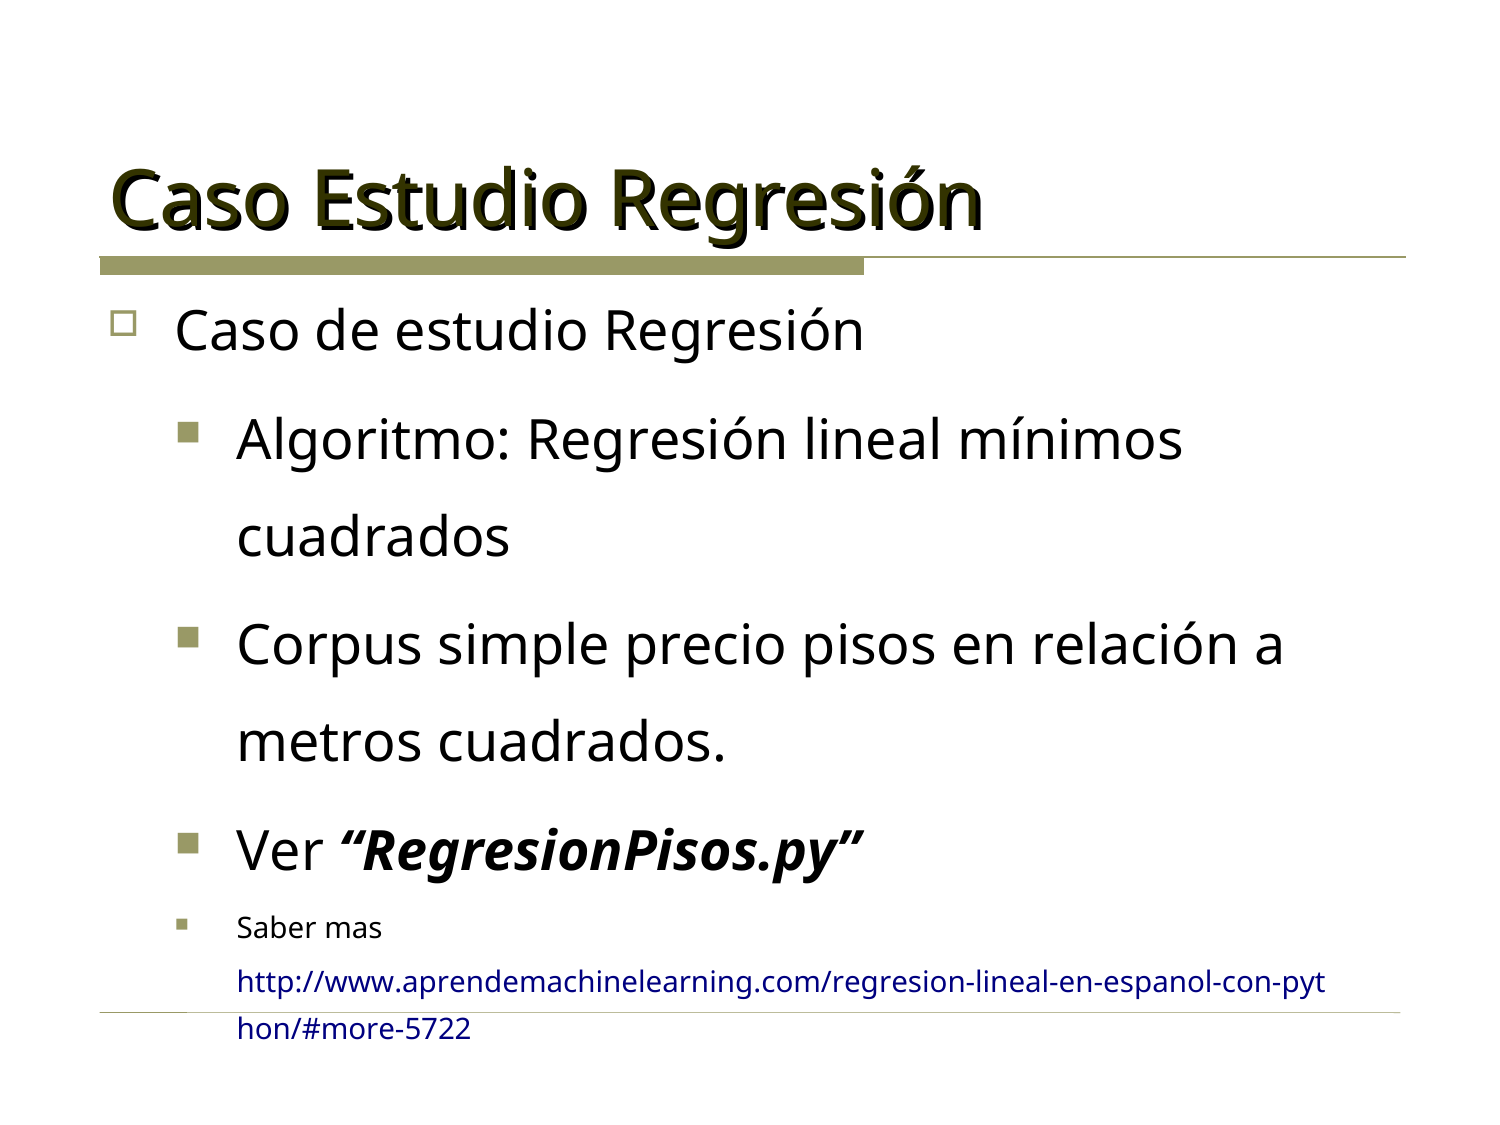

# Caso Estudio Regresión
Caso de estudio Regresión
Algoritmo: Regresión lineal mínimos cuadrados
Corpus simple precio pisos en relación a metros cuadrados.
Ver “RegresionPisos.py”
Saber mas http://www.aprendemachinelearning.com/regresion-lineal-en-espanol-con-python/#more-5722